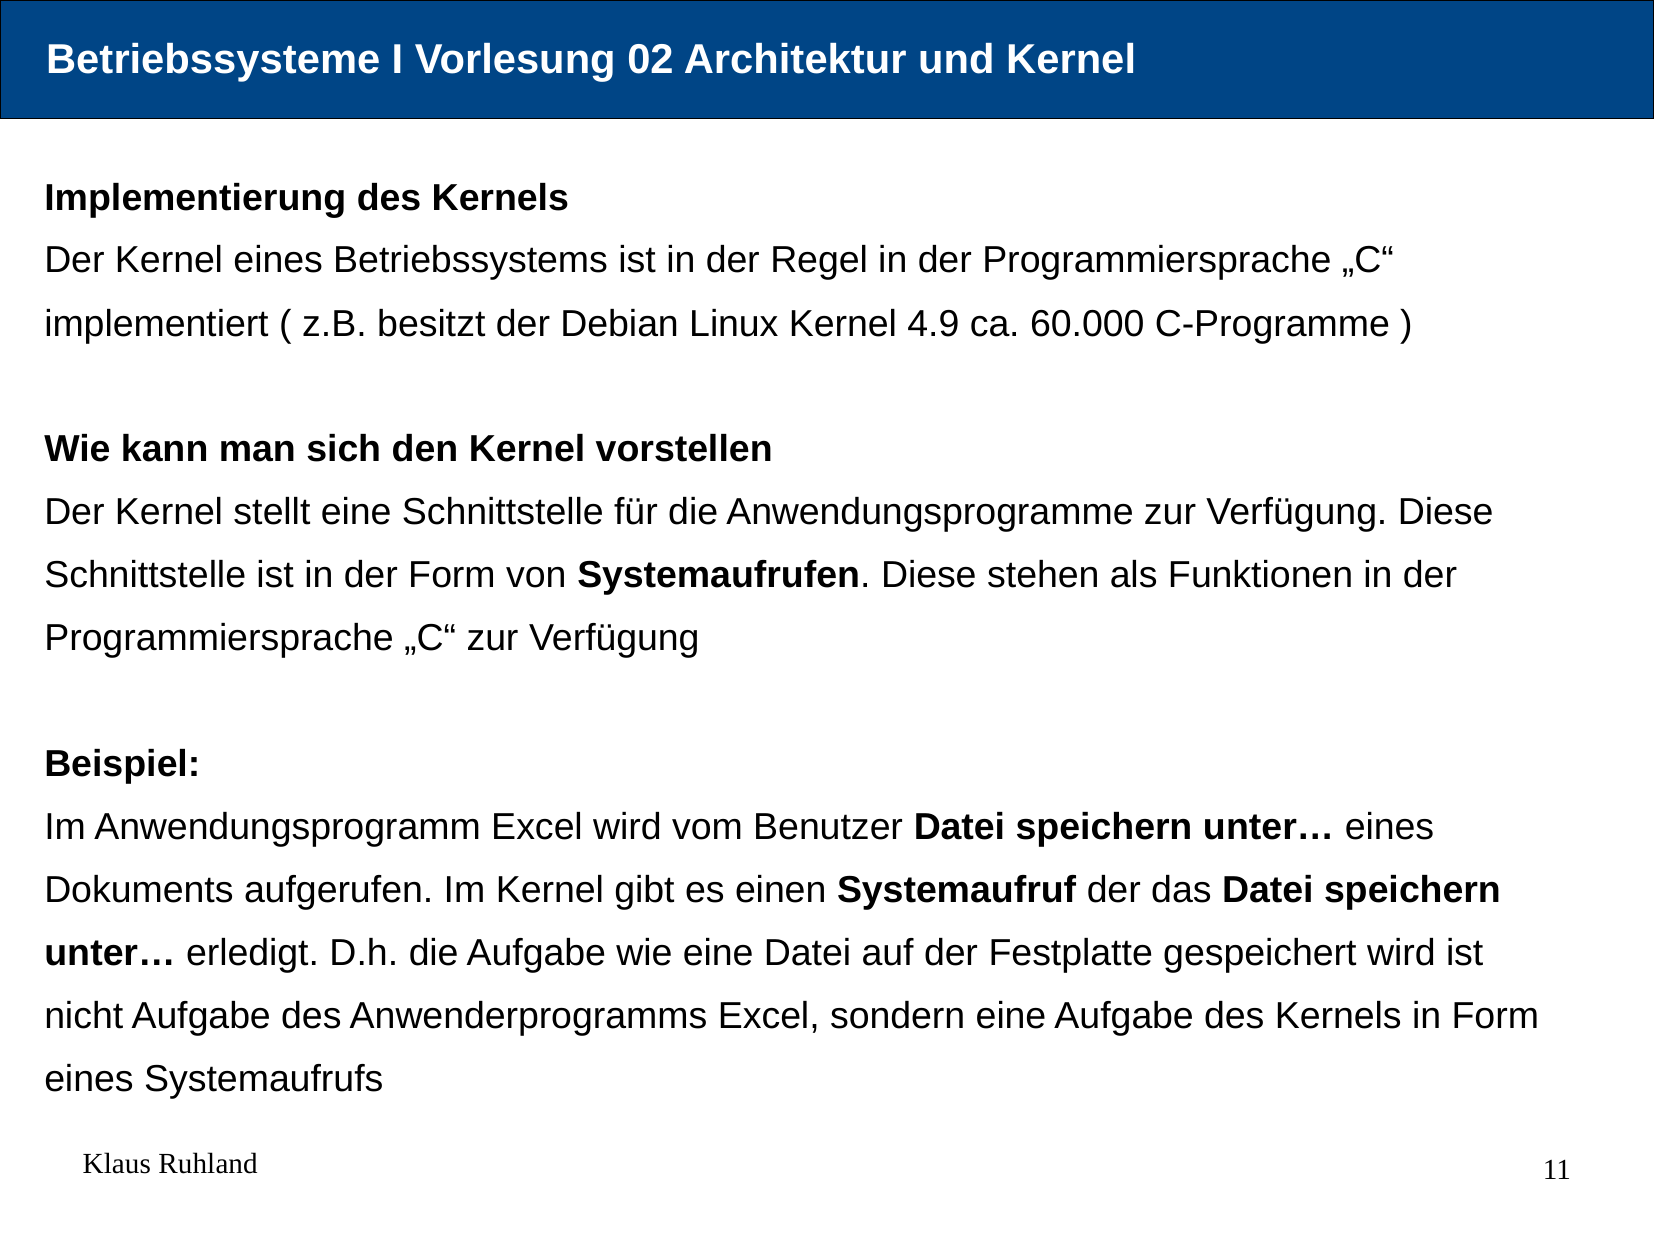

Implementierung des Kernels
Der Kernel eines Betriebssystems ist in der Regel in der Programmiersprache „C“ implementiert ( z.B. besitzt der Debian Linux Kernel 4.9 ca. 60.000 C-Programme )
Wie kann man sich den Kernel vorstellen
Der Kernel stellt eine Schnittstelle für die Anwendungsprogramme zur Verfügung. Diese Schnittstelle ist in der Form von Systemaufrufen. Diese stehen als Funktionen in der Programmiersprache „C“ zur Verfügung
Beispiel:
Im Anwendungsprogramm Excel wird vom Benutzer Datei speichern unter… eines Dokuments aufgerufen. Im Kernel gibt es einen Systemaufruf der das Datei speichern unter… erledigt. D.h. die Aufgabe wie eine Datei auf der Festplatte gespeichert wird ist nicht Aufgabe des Anwenderprogramms Excel, sondern eine Aufgabe des Kernels in Form eines Systemaufrufs
11